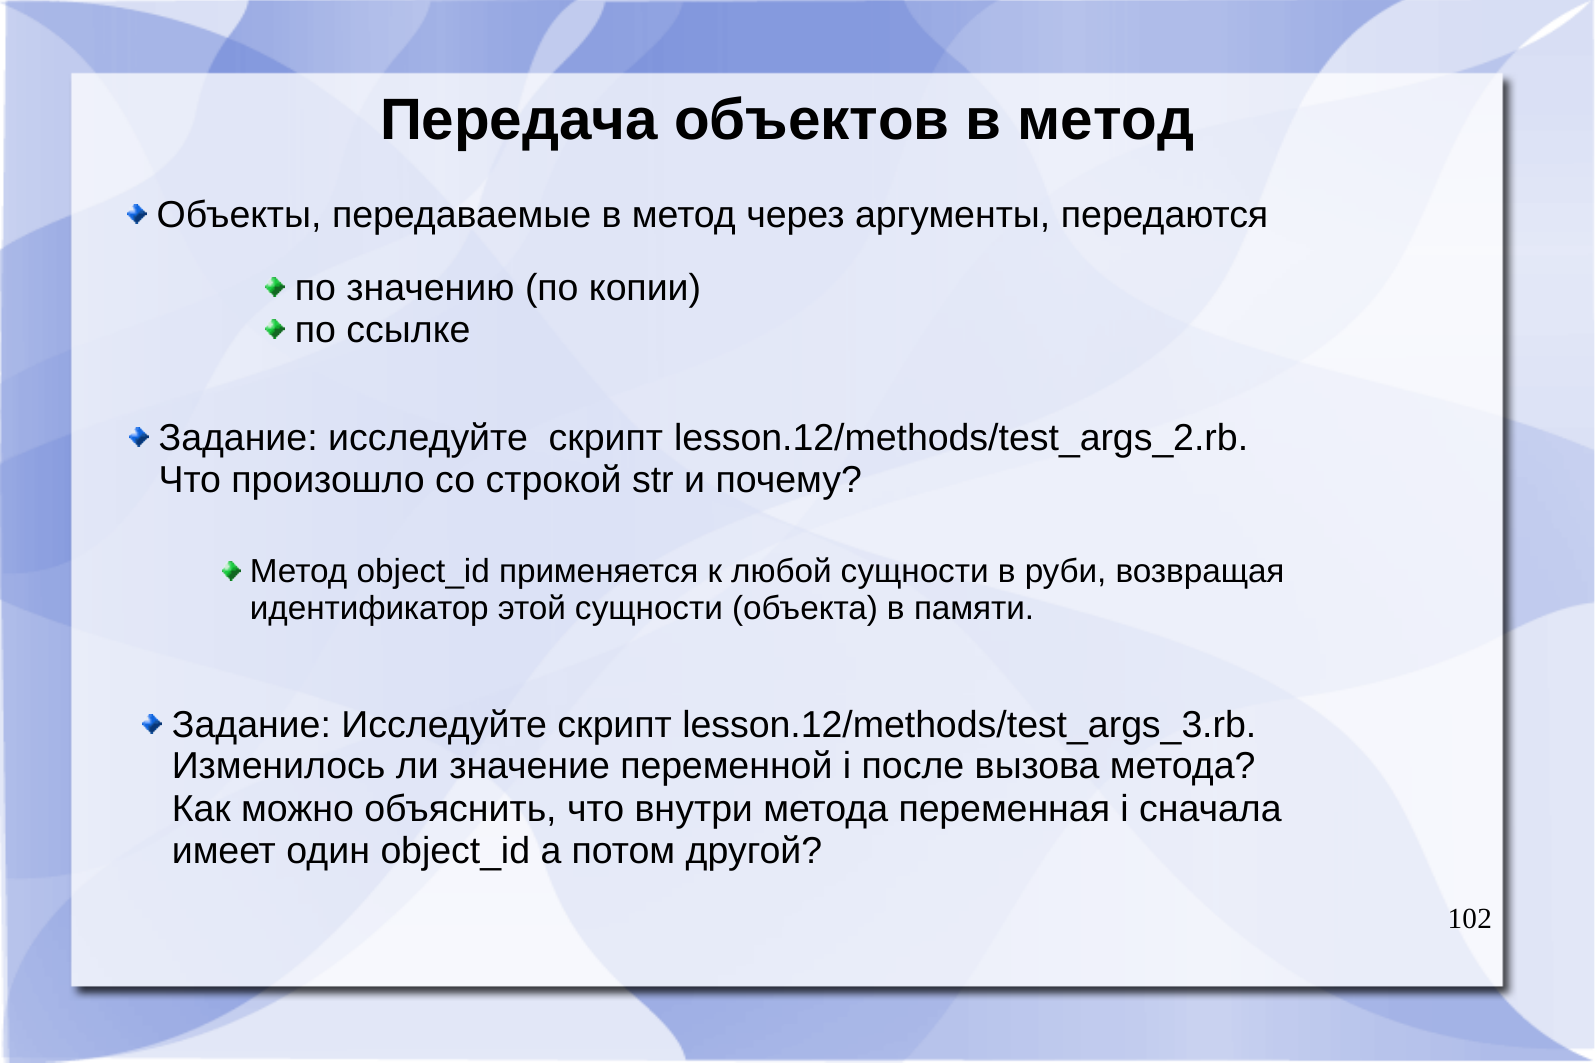

# Передача объектов в метод
 Объекты, передаваемые в метод через аргументы, передаются
 по значению (по копии)
 по ссылке
 Задание: исследуйте скрипт lesson.12/methods/test_args_2.rb.
 Что произошло со строкой str и почему?
 Метод object_id применяется к любой сущности в руби, возвращая
 идентификатор этой сущности (объекта) в памяти.
 Задание: Исследуйте скрипт lesson.12/methods/test_args_3.rb.
 Изменилось ли значение переменной i после вызова метода?
 Как можно объяснить, что внутри метода переменная i сначала
 имеет один object_id а потом другой?
102